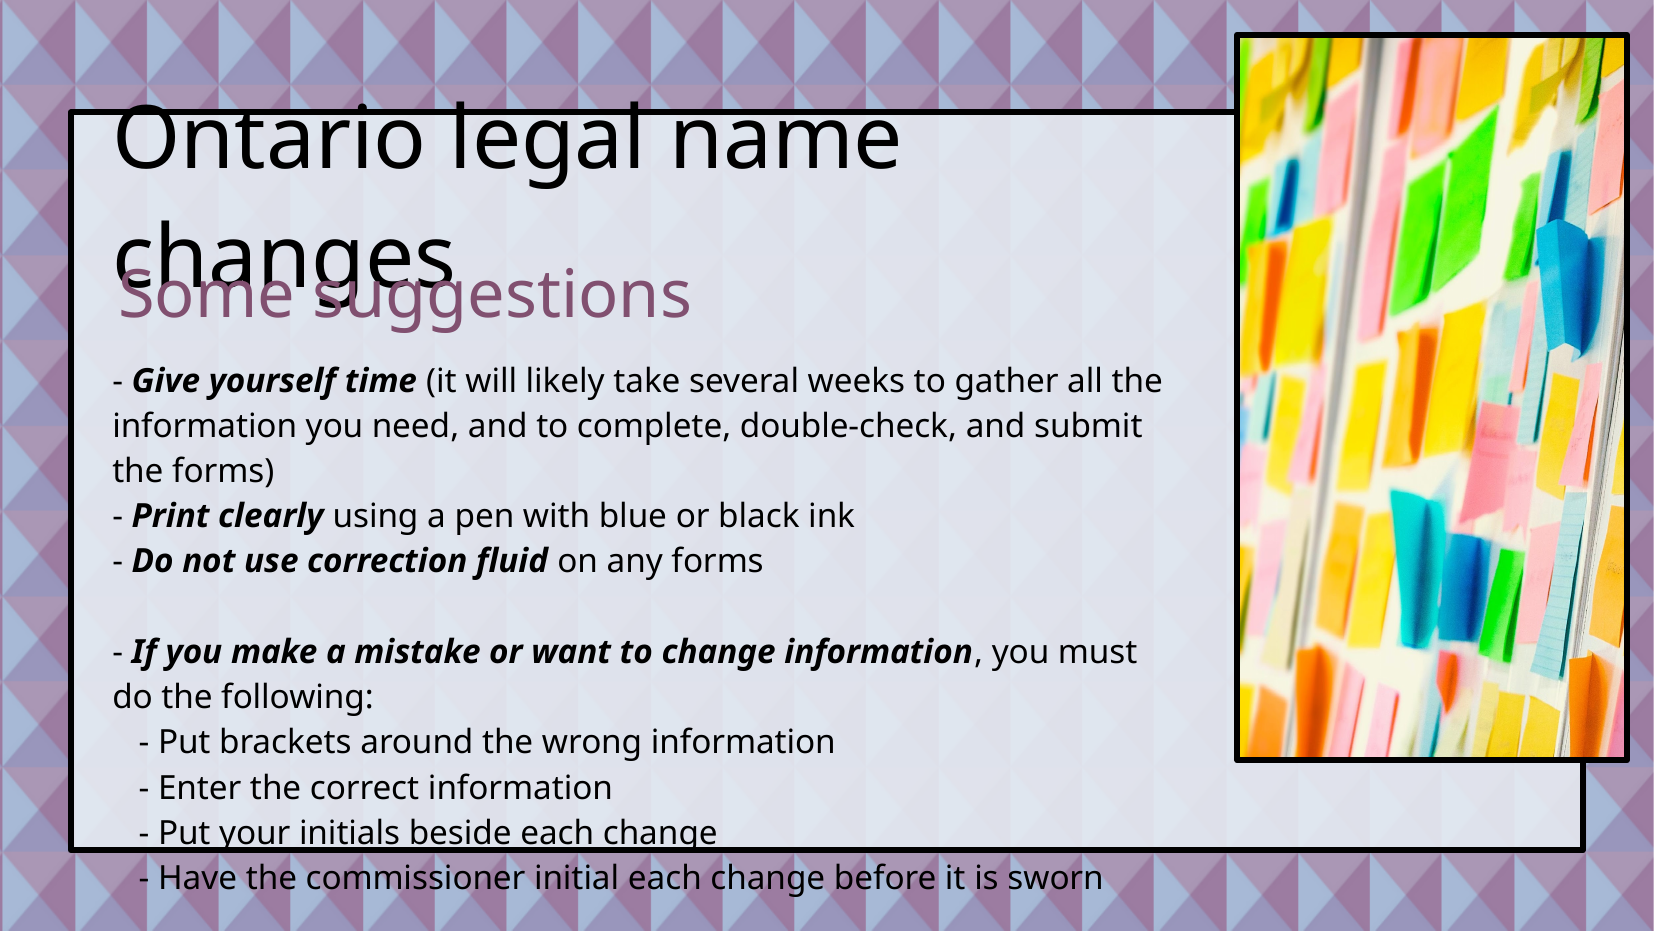

# Ontario legal name changes
Some suggestions
- Give yourself time (it will likely take several weeks to gather all the information you need, and to complete, double-check, and submit the forms)
- Print clearly using a pen with blue or black ink
- Do not use correction fluid on any forms
- If you make a mistake or want to change information, you must do the following:
 - Put brackets around the wrong information
 - Enter the correct information
 - Put your initials beside each change
 - Have the commissioner initial each change before it is sworn